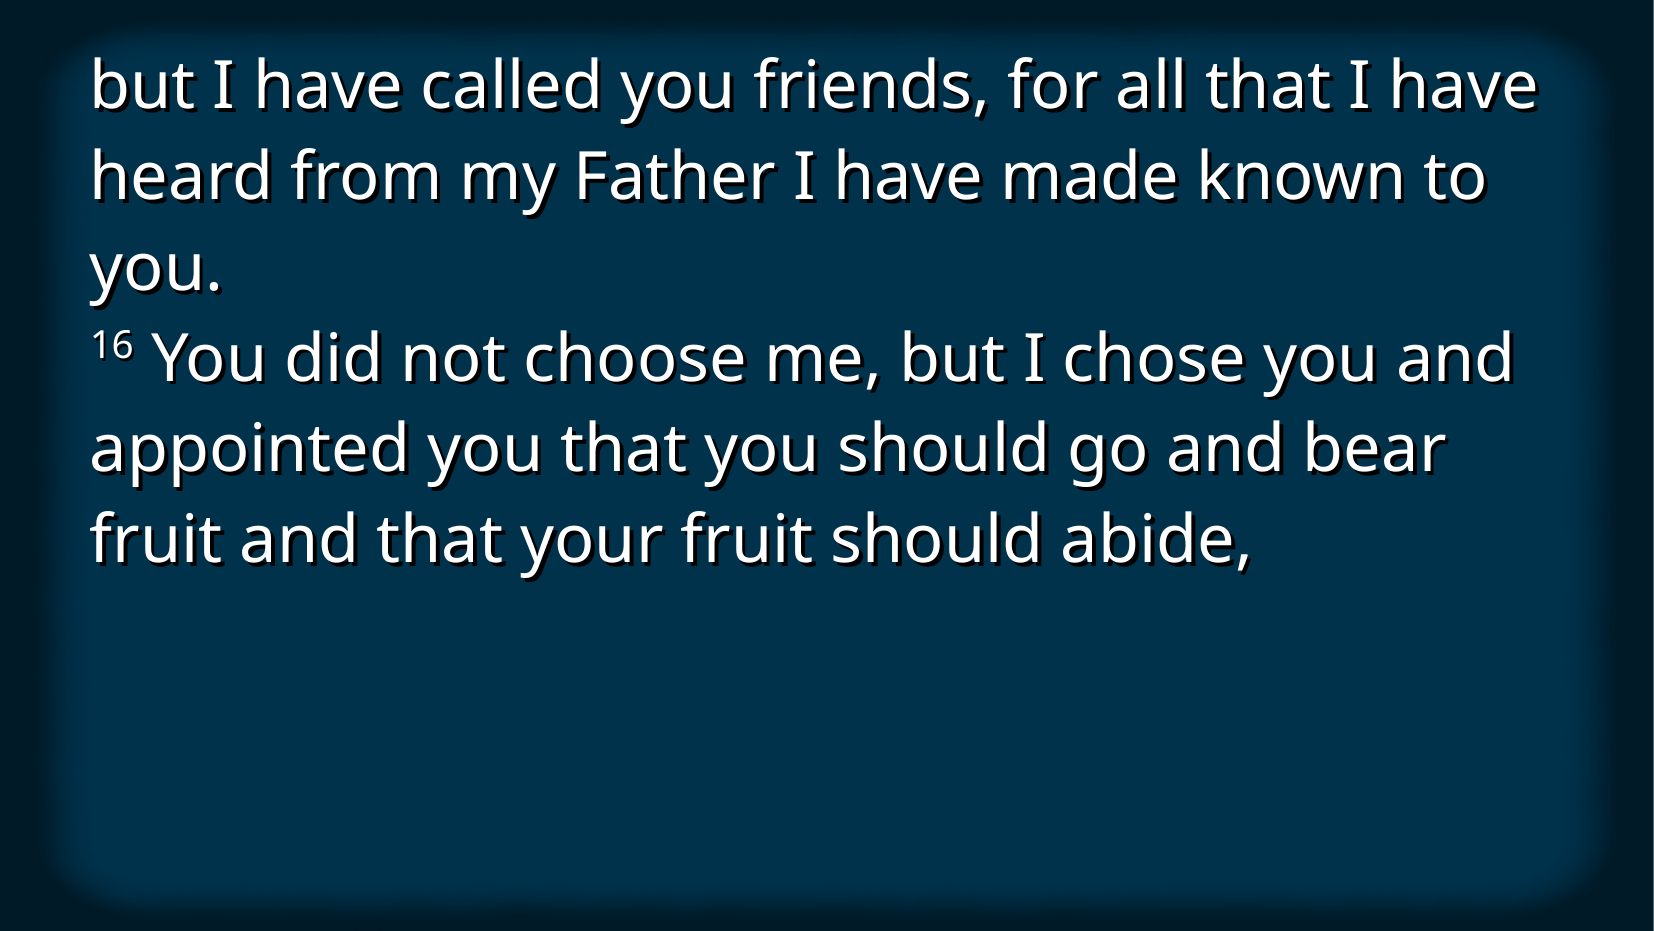

but I have called you friends, for all that I have heard from my Father I have made known to you.
16 You did not choose me, but I chose you and appointed you that you should go and bear fruit and that your fruit should abide,